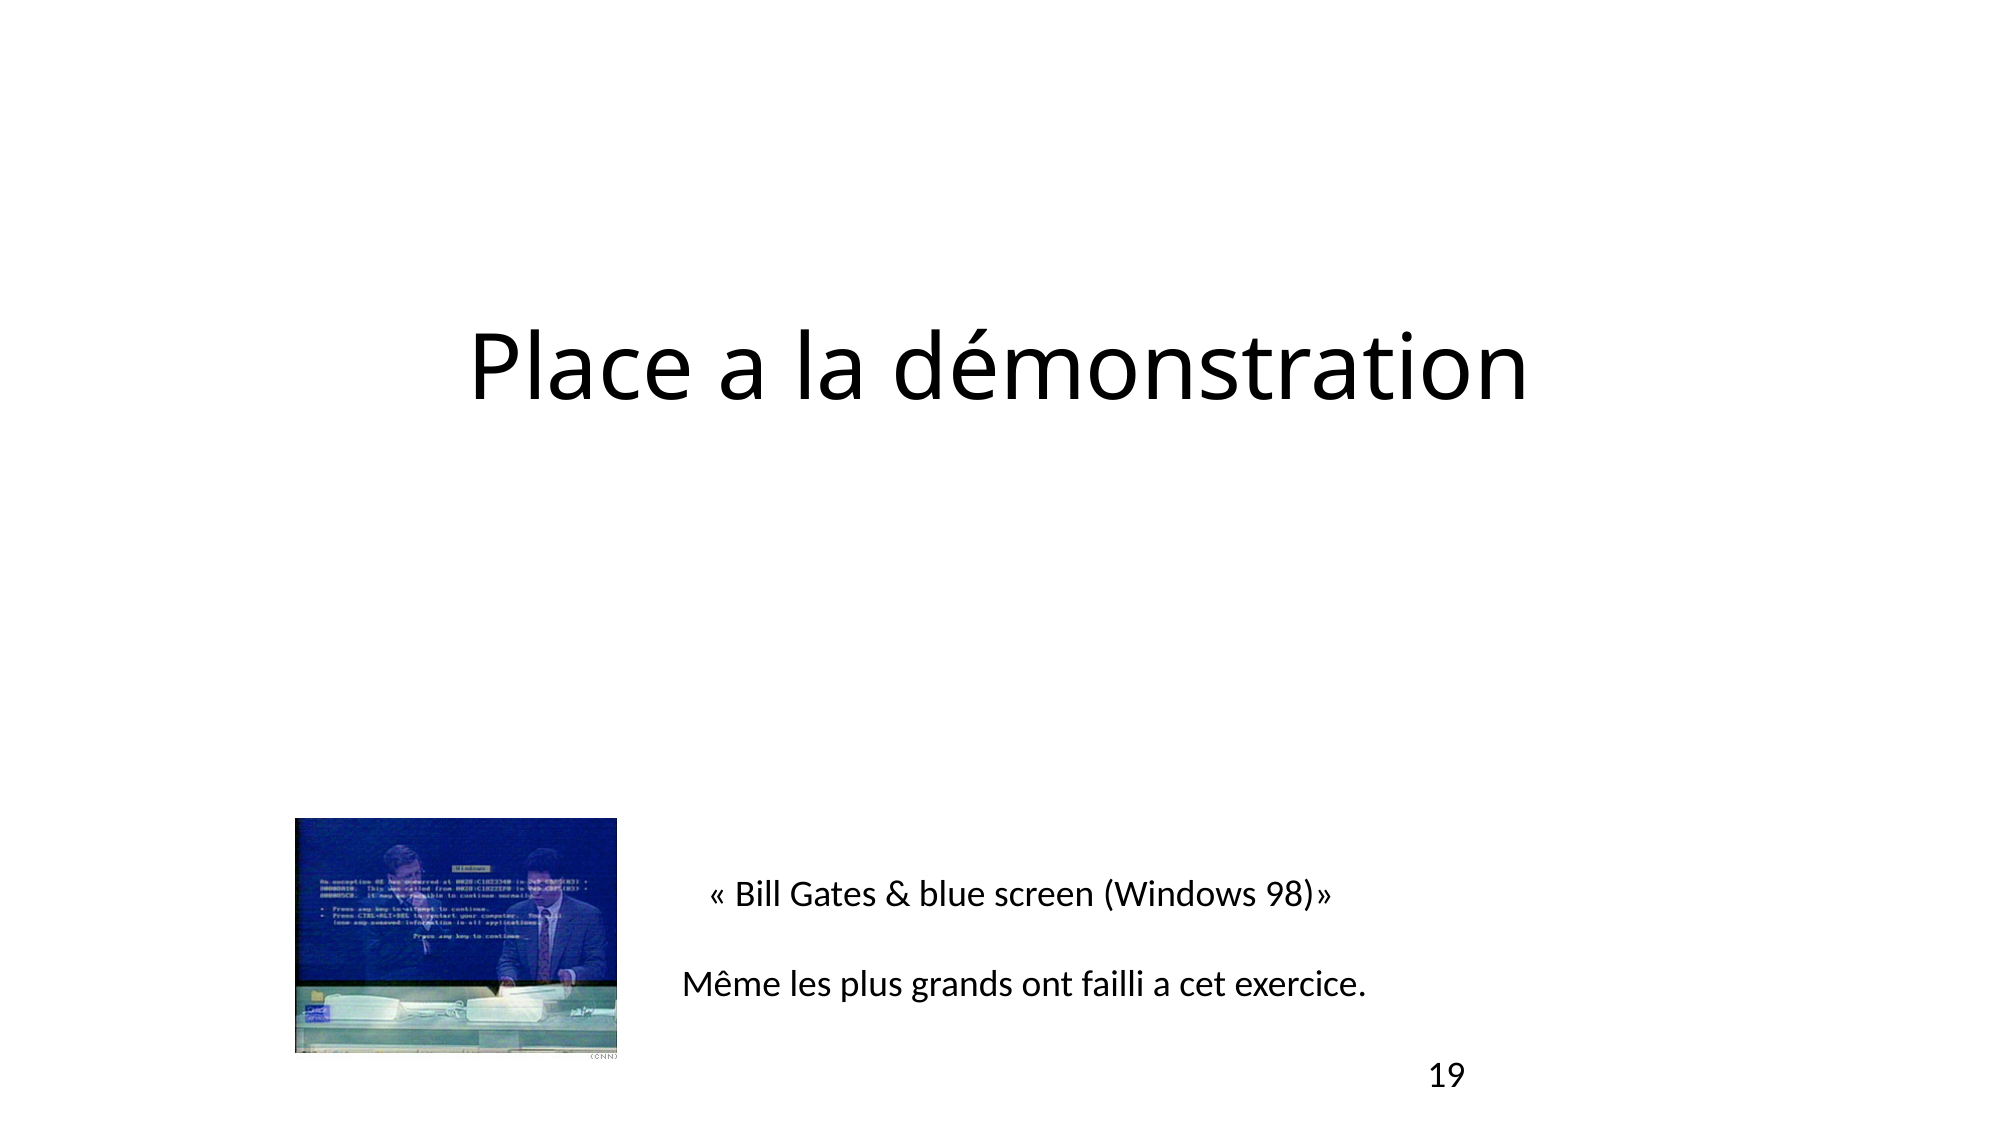

#
Place a la démonstration
« Bill Gates & blue screen (Windows 98)»
Même les plus grands ont failli a cet exercice.